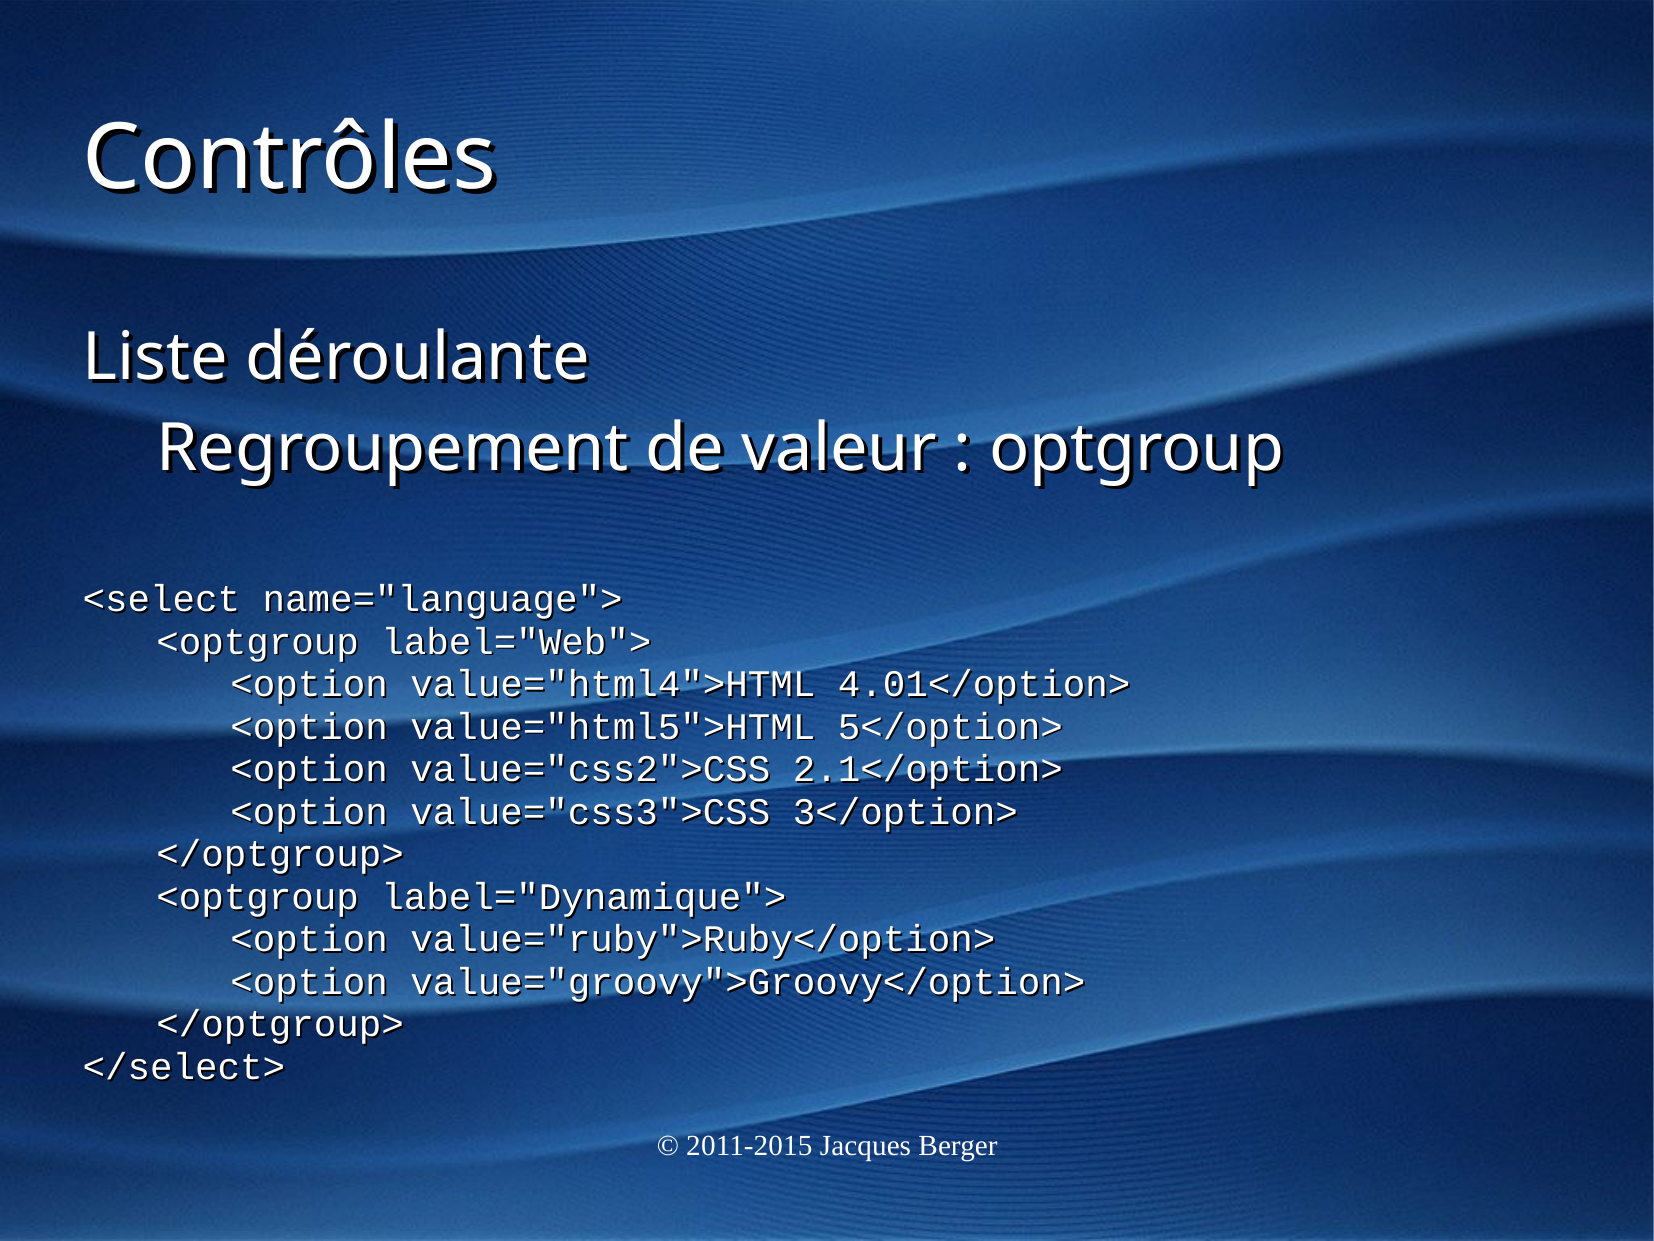

# Contrôles
Liste déroulante
	Regroupement de valeur : optgroup
<select name="language">
	<optgroup label="Web">
		<option value="html4">HTML 4.01</option>
		<option value="html5">HTML 5</option>
		<option value="css2">CSS 2.1</option>
		<option value="css3">CSS 3</option>
	</optgroup>
	<optgroup label="Dynamique">
		<option value="ruby">Ruby</option>
		<option value="groovy">Groovy</option>
	</optgroup>
</select>
© 2011-2015 Jacques Berger